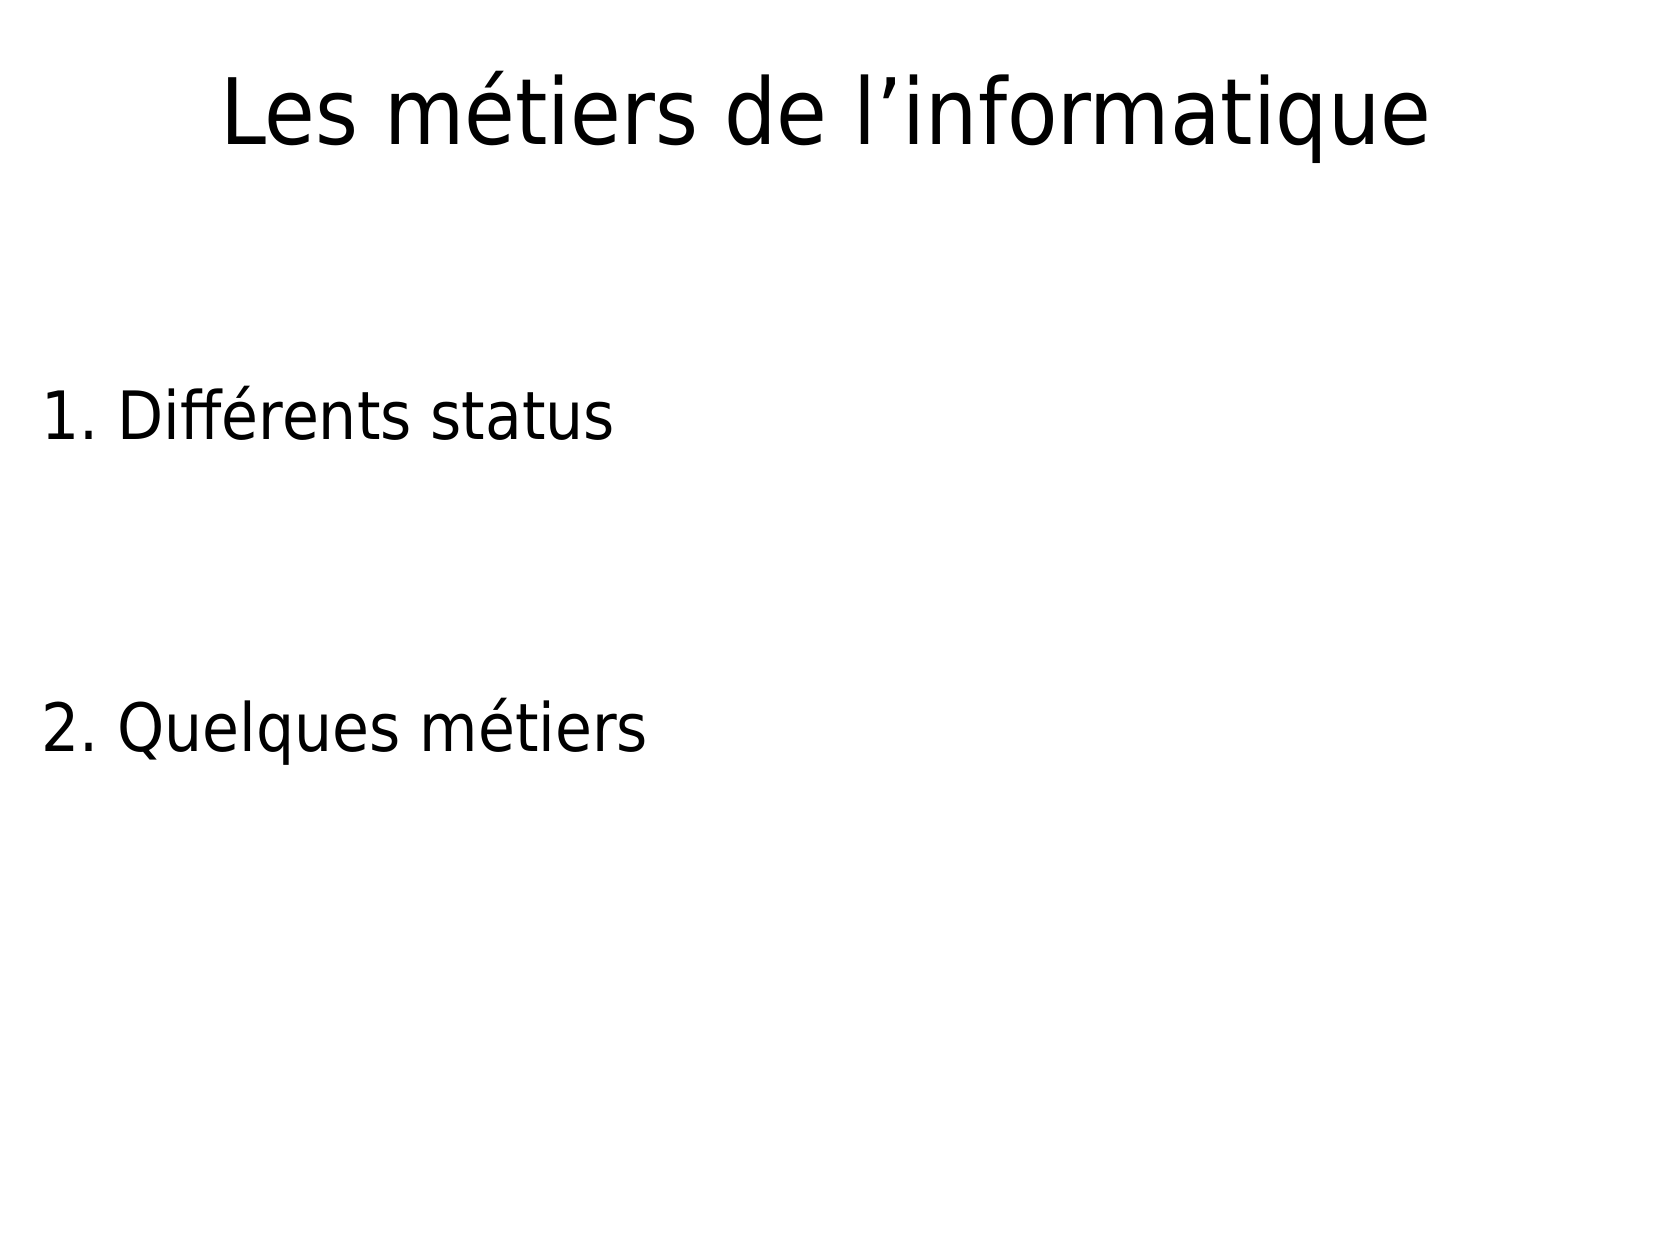

# Les métiers de l’informatique
1. Différents status
2. Quelques métiers